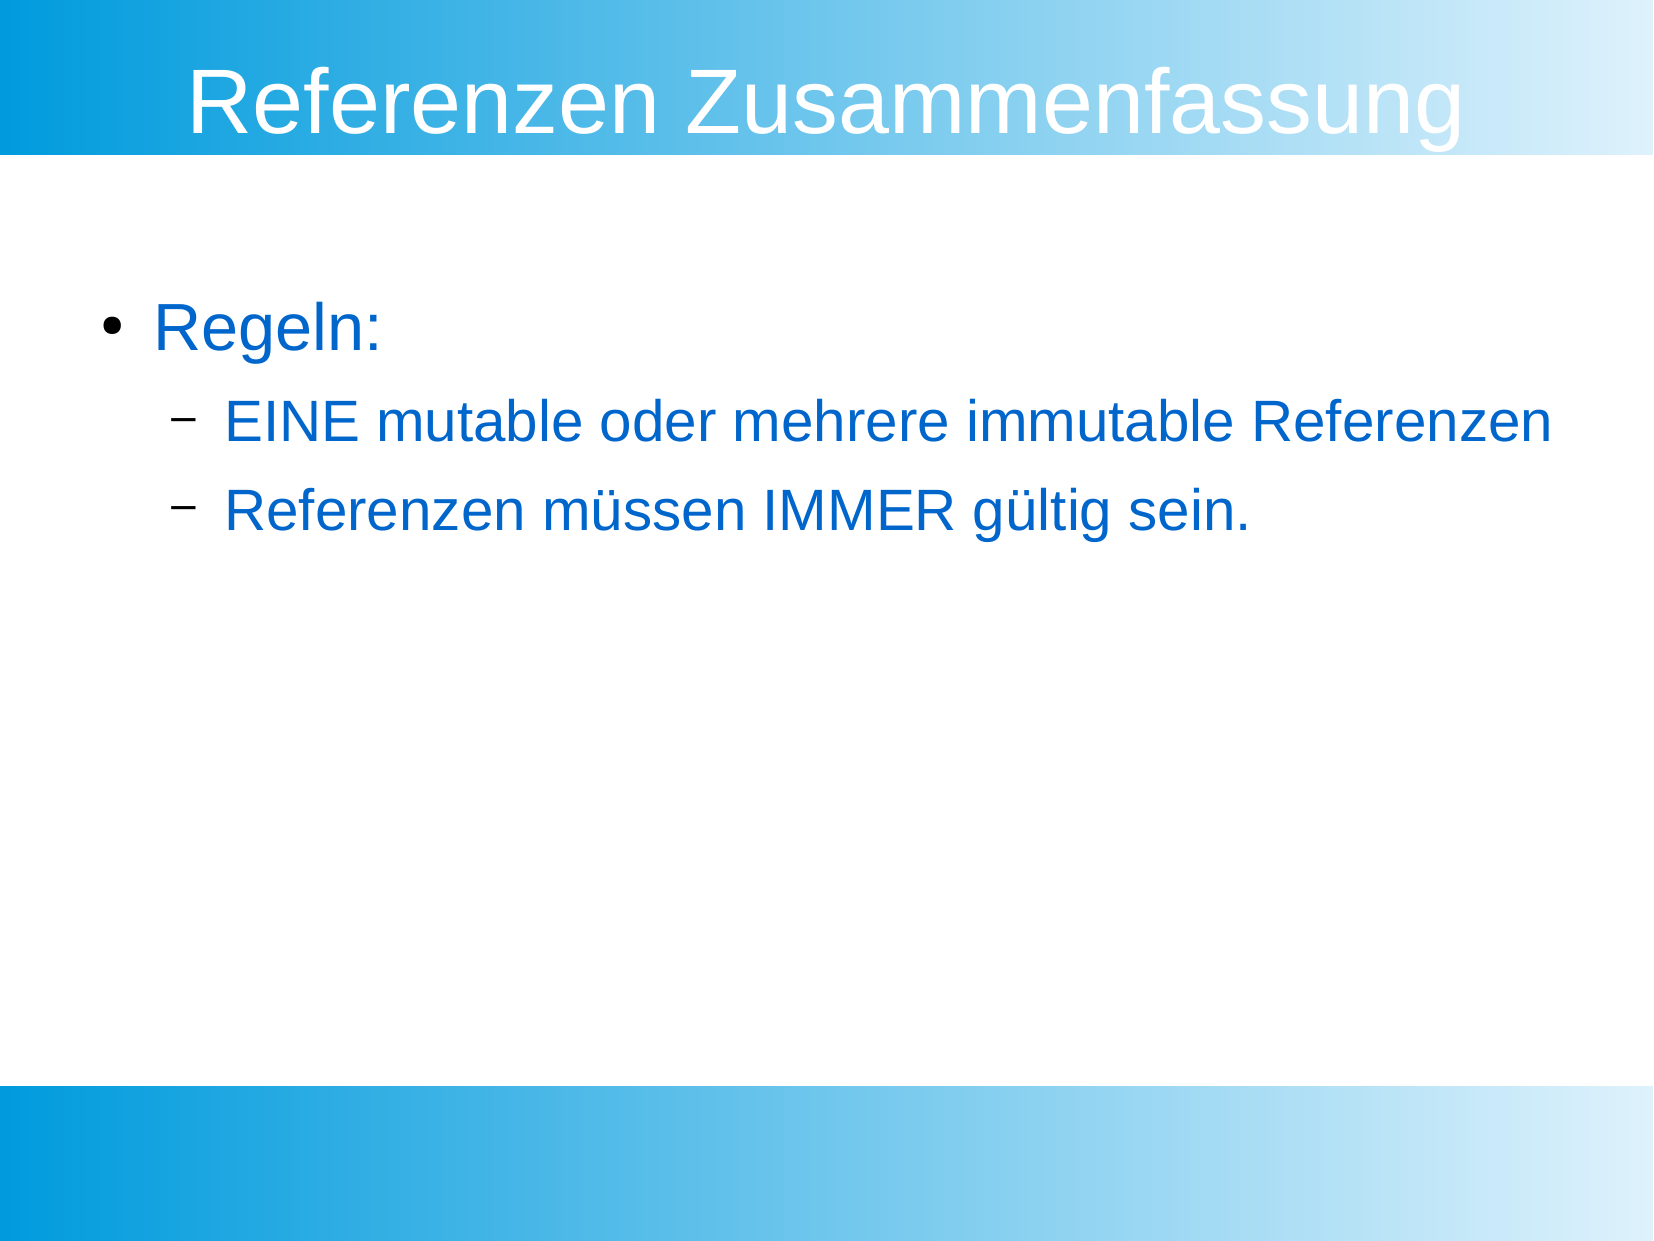

# Referenzen Zusammenfassung
Regeln:
EINE mutable oder mehrere immutable Referenzen
Referenzen müssen IMMER gültig sein.